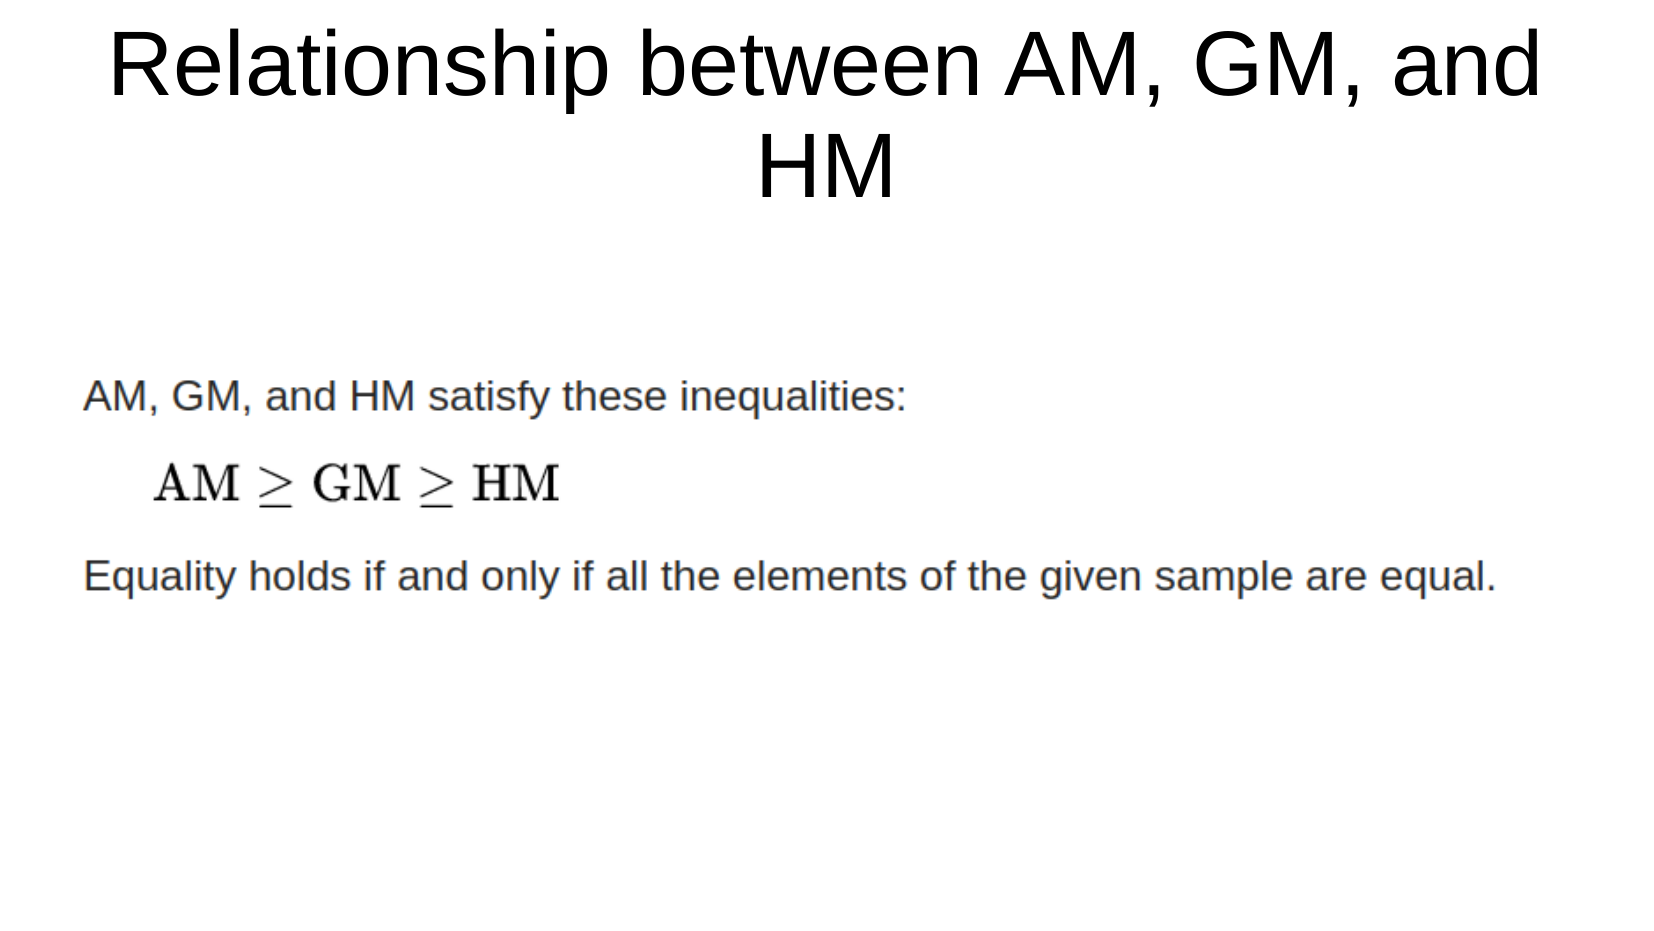

# Relationship between AM, GM, and HM